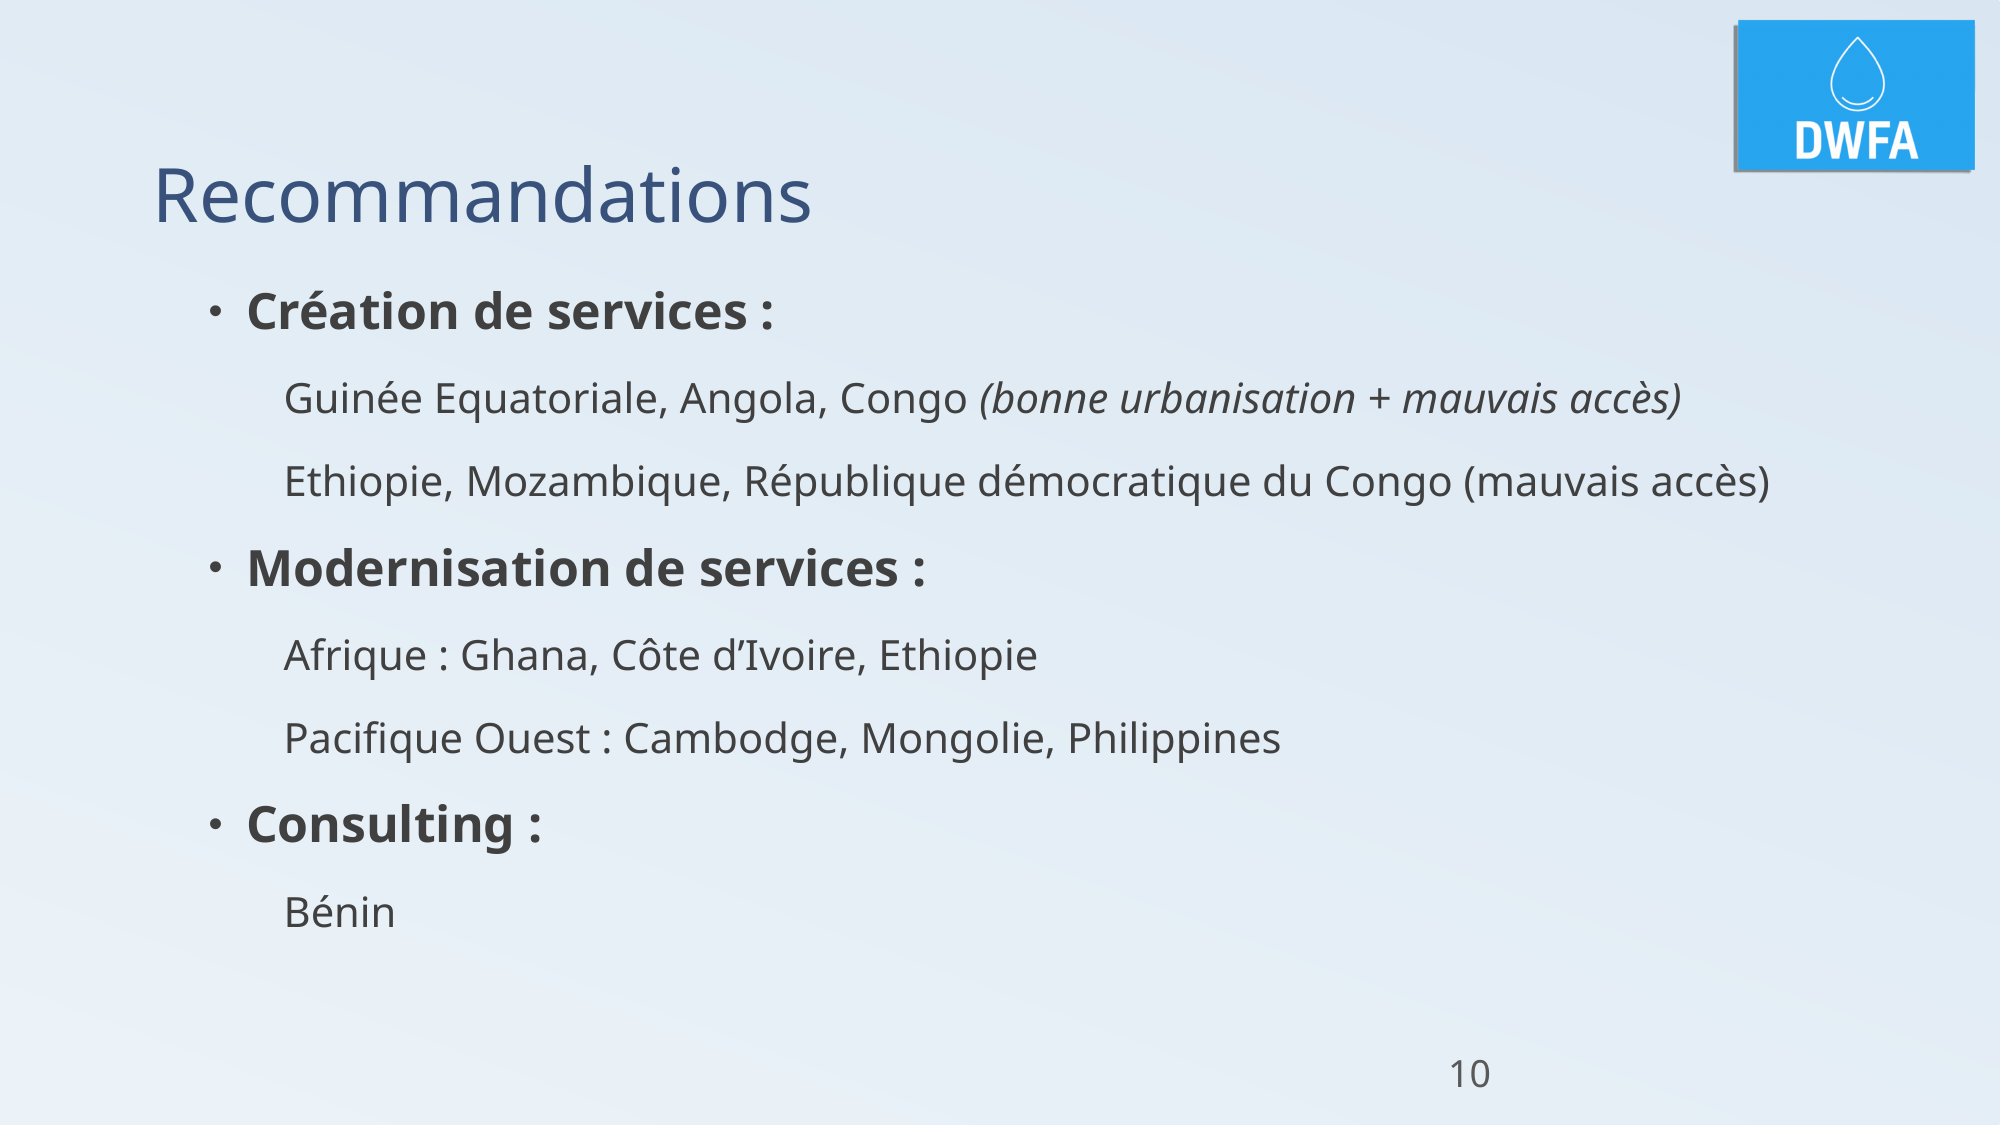

# Recommandations
Création de services :
	Guinée Equatoriale, Angola, Congo (bonne urbanisation + mauvais accès)
	Ethiopie, Mozambique, République démocratique du Congo (mauvais accès)
Modernisation de services :
	Afrique : Ghana, Côte d’Ivoire, Ethiopie
	Pacifique Ouest : Cambodge, Mongolie, Philippines
Consulting :
	Bénin